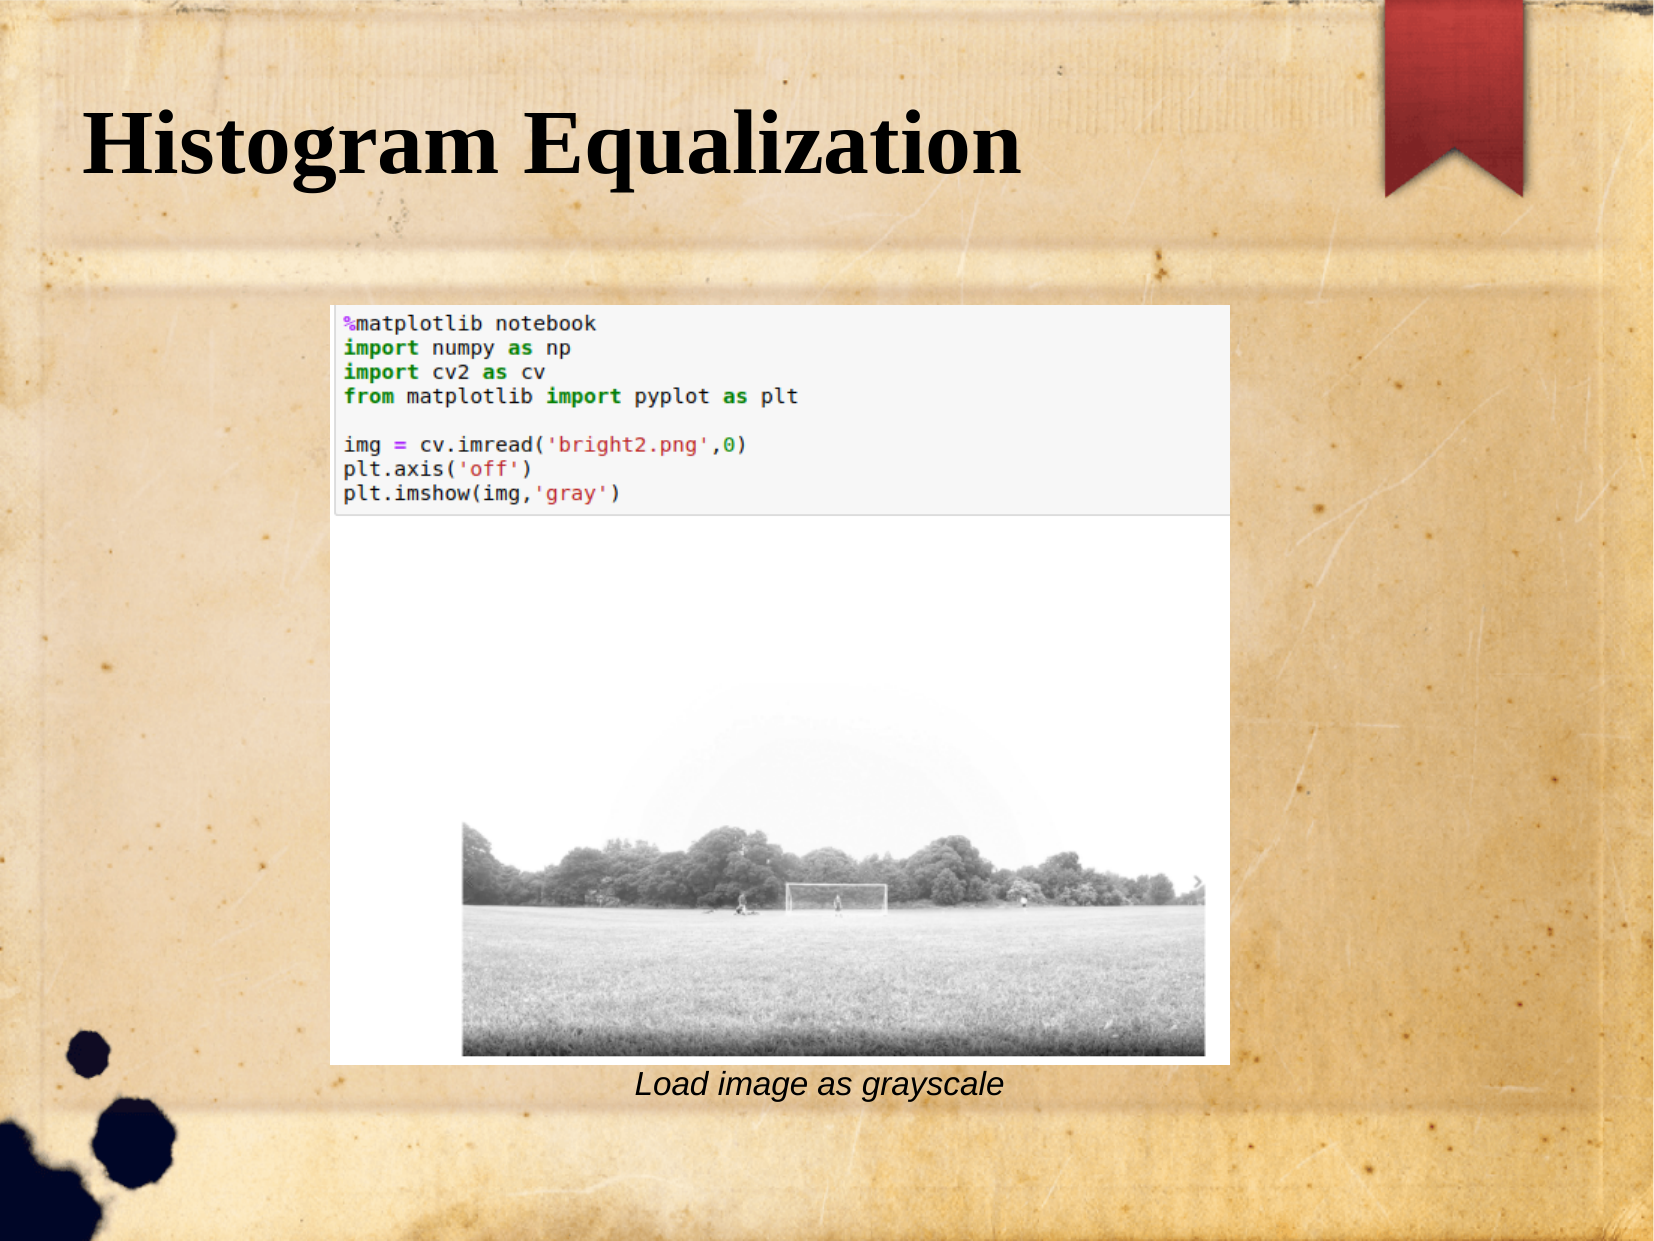

# Histogram Equalization
Load image as grayscale